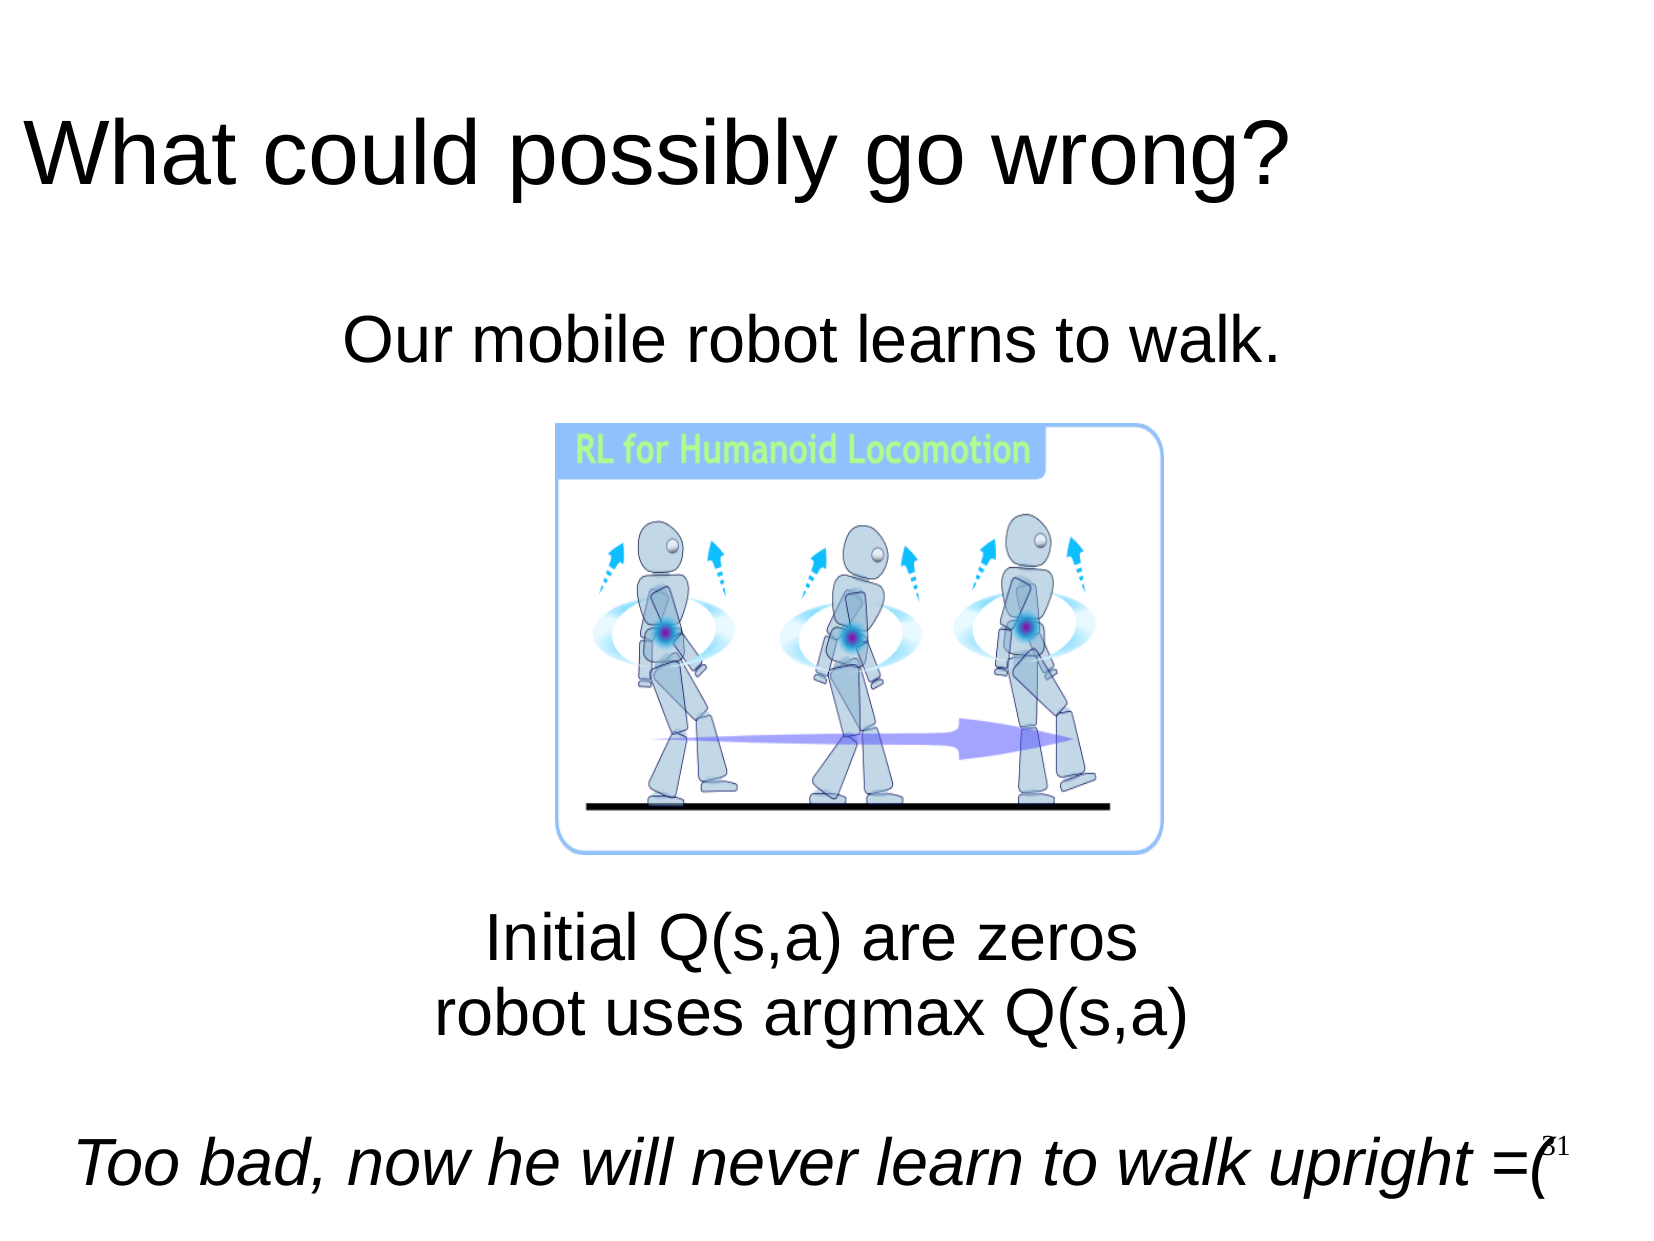

# What could possibly go wrong?
Our mobile robot learns to walk.
Initial Q(s,a) are zeros
robot uses argmax Q(s,a)
Too bad, now he will never learn to walk upright =(
31